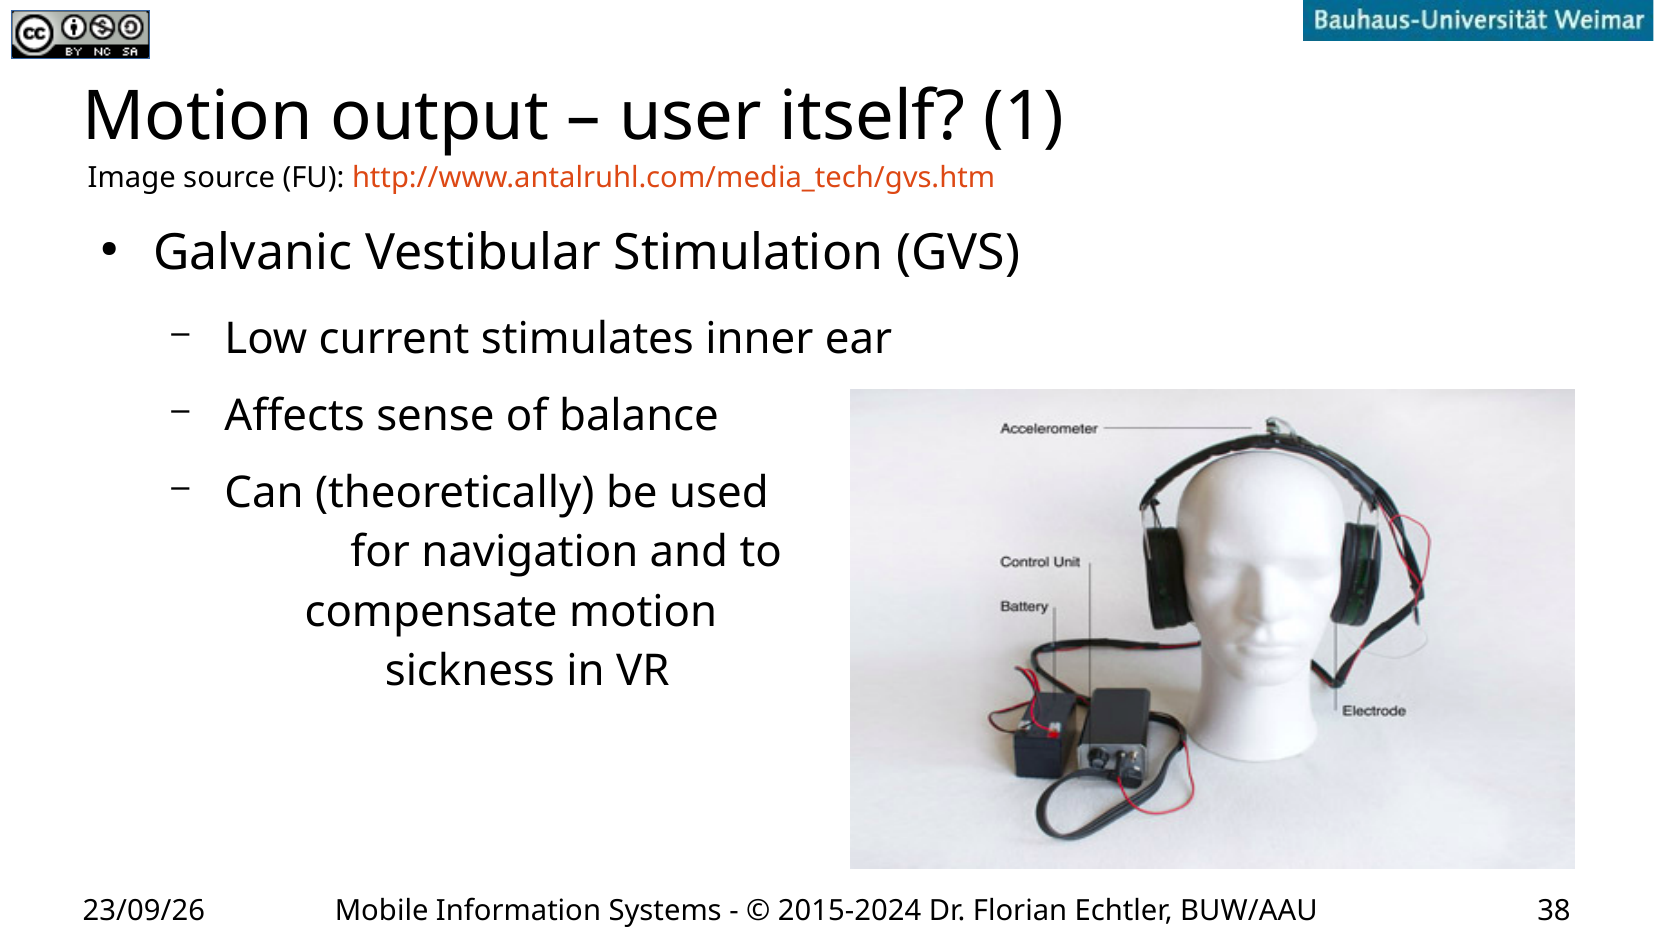

# Motion output – user itself? (1)
Image source (FU): http://www.antalruhl.com/media_tech/gvs.htm
Galvanic Vestibular Stimulation (GVS)
Low current stimulates inner ear
Affects sense of balance
Can (theoretically) be used for navigation and to compensate motion sickness in VR
Mobile Information Systems - © 2015-2024 Dr. Florian Echtler, BUW/AAU
38